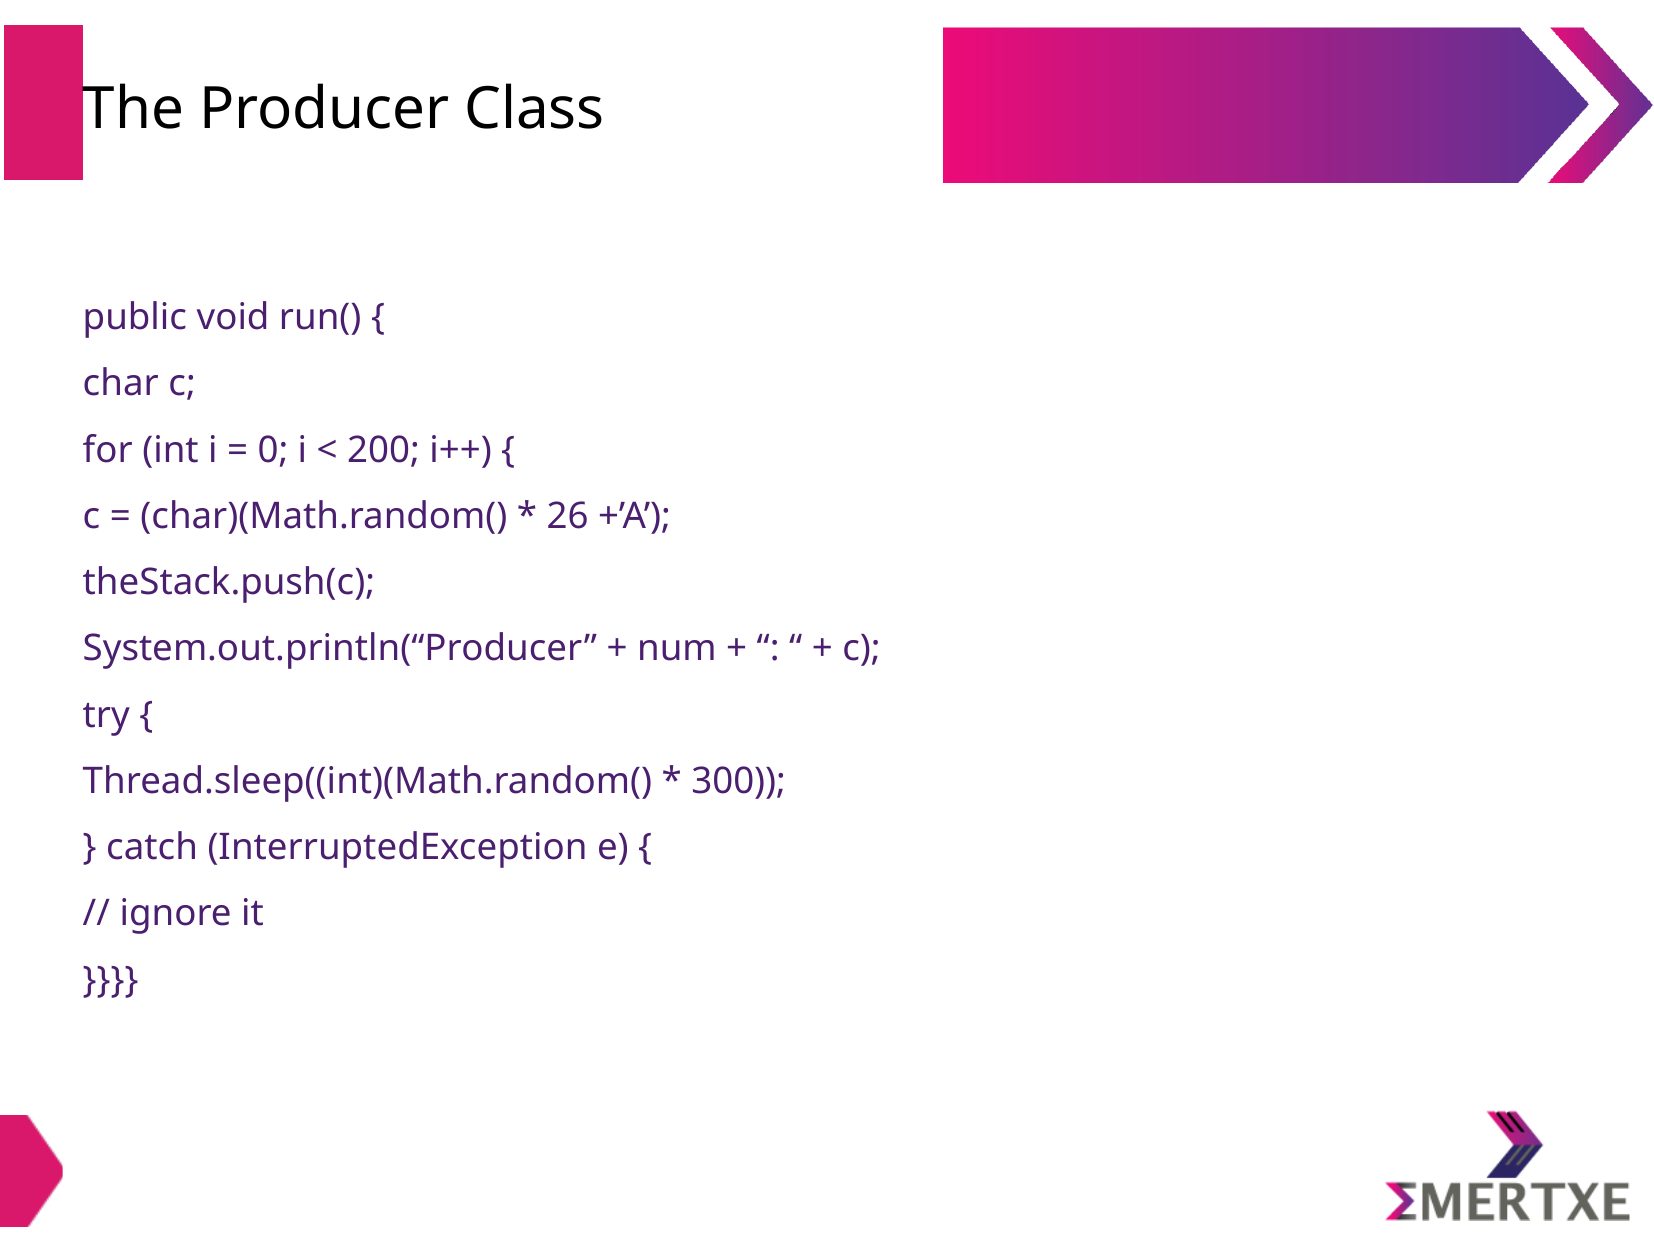

# The Producer Class
public void run() {
char c;
for (int i = 0; i < 200; i++) {
c = (char)(Math.random() * 26 +’A’);
theStack.push(c);
System.out.println(“Producer” + num + “: “ + c);
try {
Thread.sleep((int)(Math.random() * 300));
} catch (InterruptedException e) {
// ignore it
}}}}